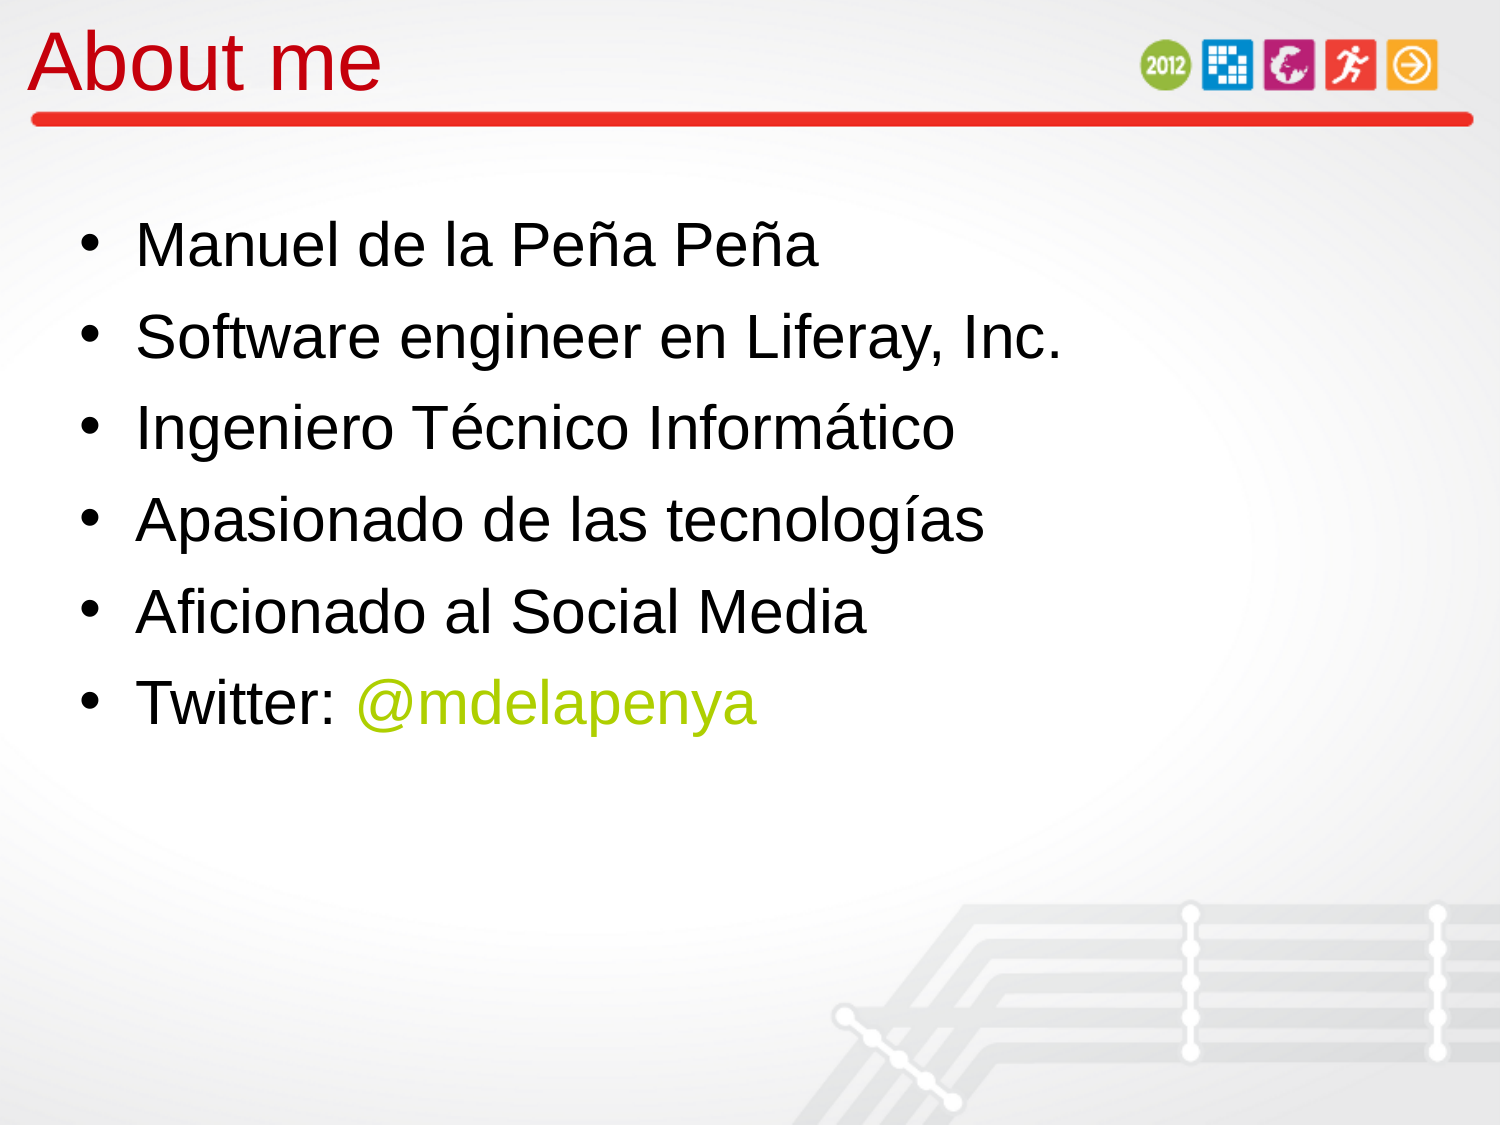

# About me
Manuel de la Peña Peña
Software engineer en Liferay, Inc.
Ingeniero Técnico Informático
Apasionado de las tecnologías
Aficionado al Social Media
Twitter: @mdelapenya